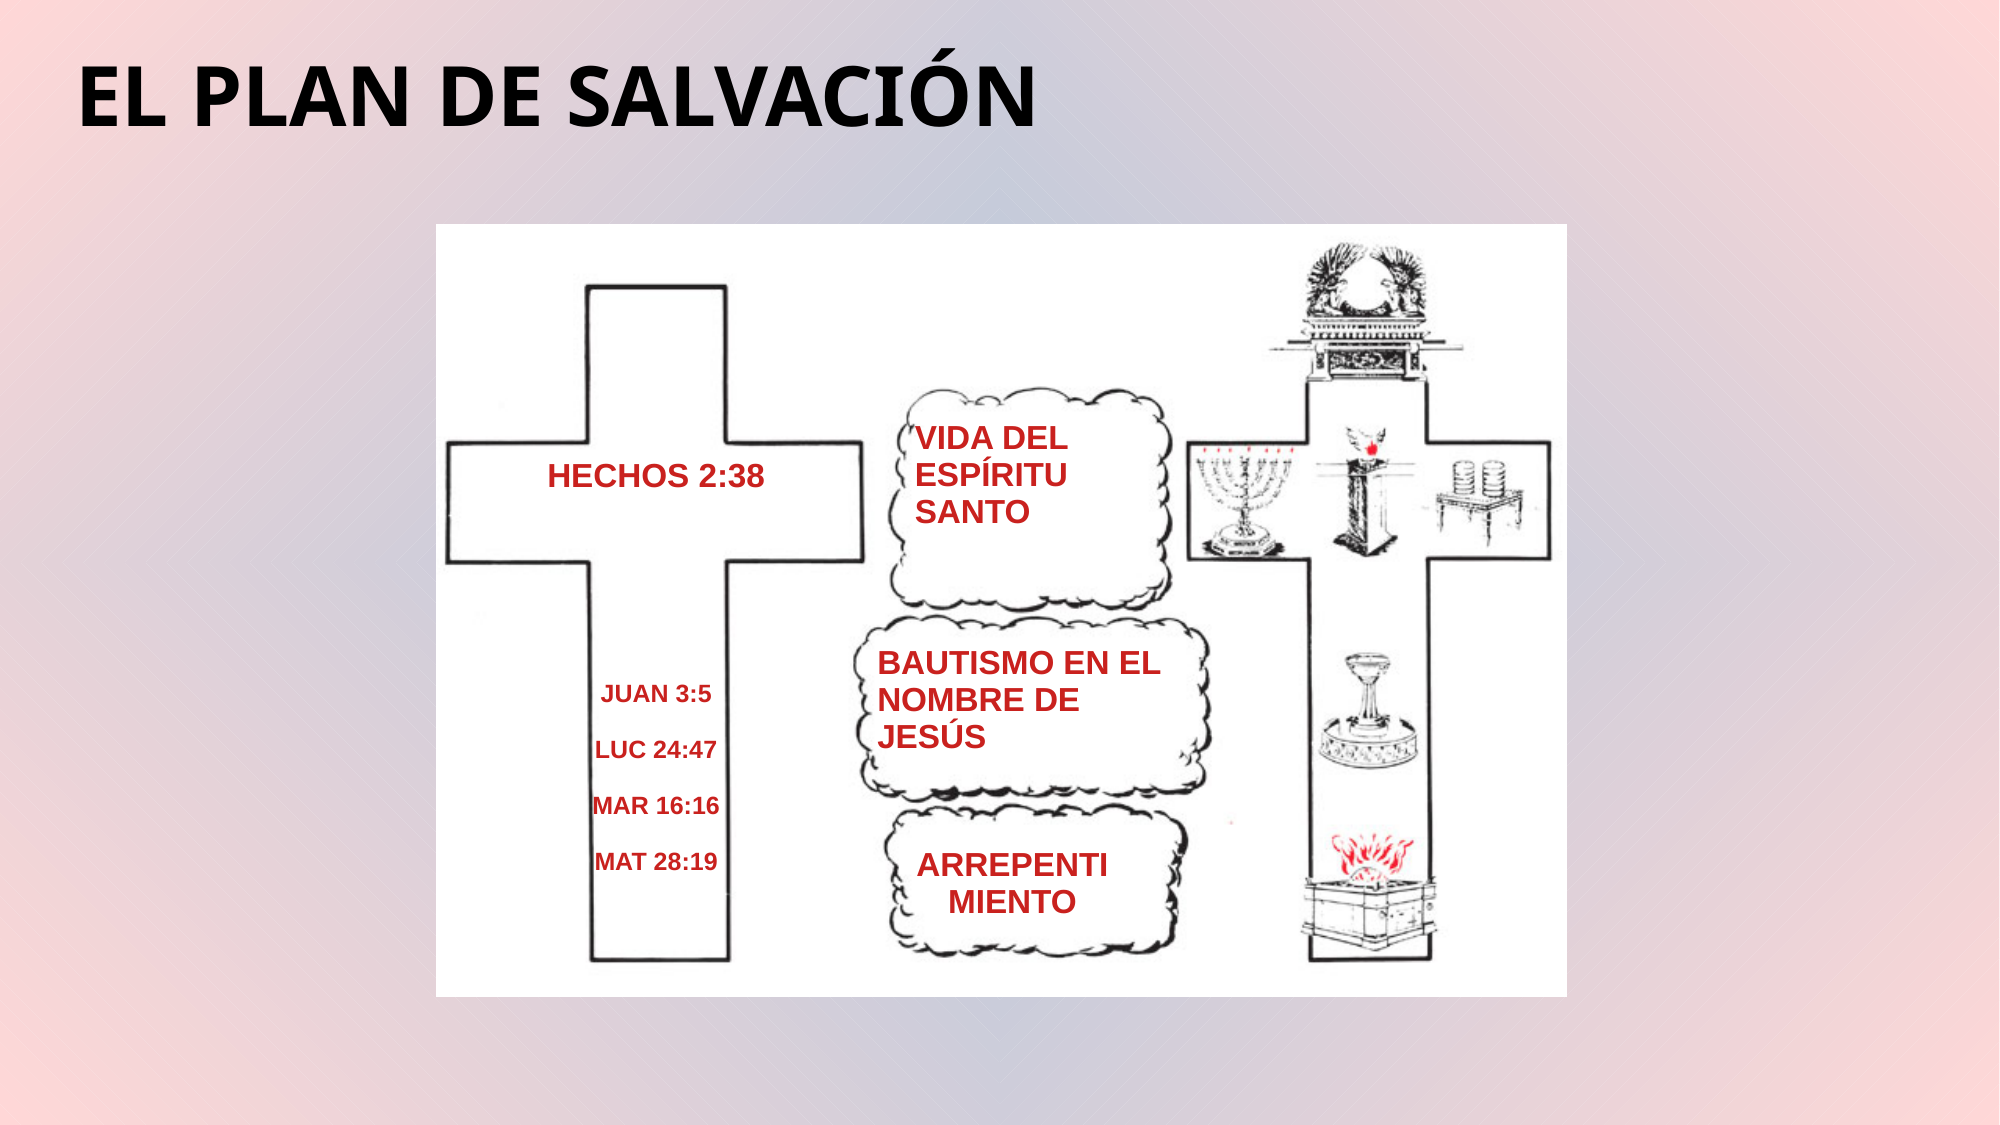

# EL PLAN DE SALVACIÓN
VIDA DEL ESPÍRITU SANTO
HECHOS 2:38
JUAN 3:5
LUC 24:47
MAR 16:16
MAT 28:19
BAUTISMO EN EL NOMBRE DE JESÚS
ARREPENTIMIENTO